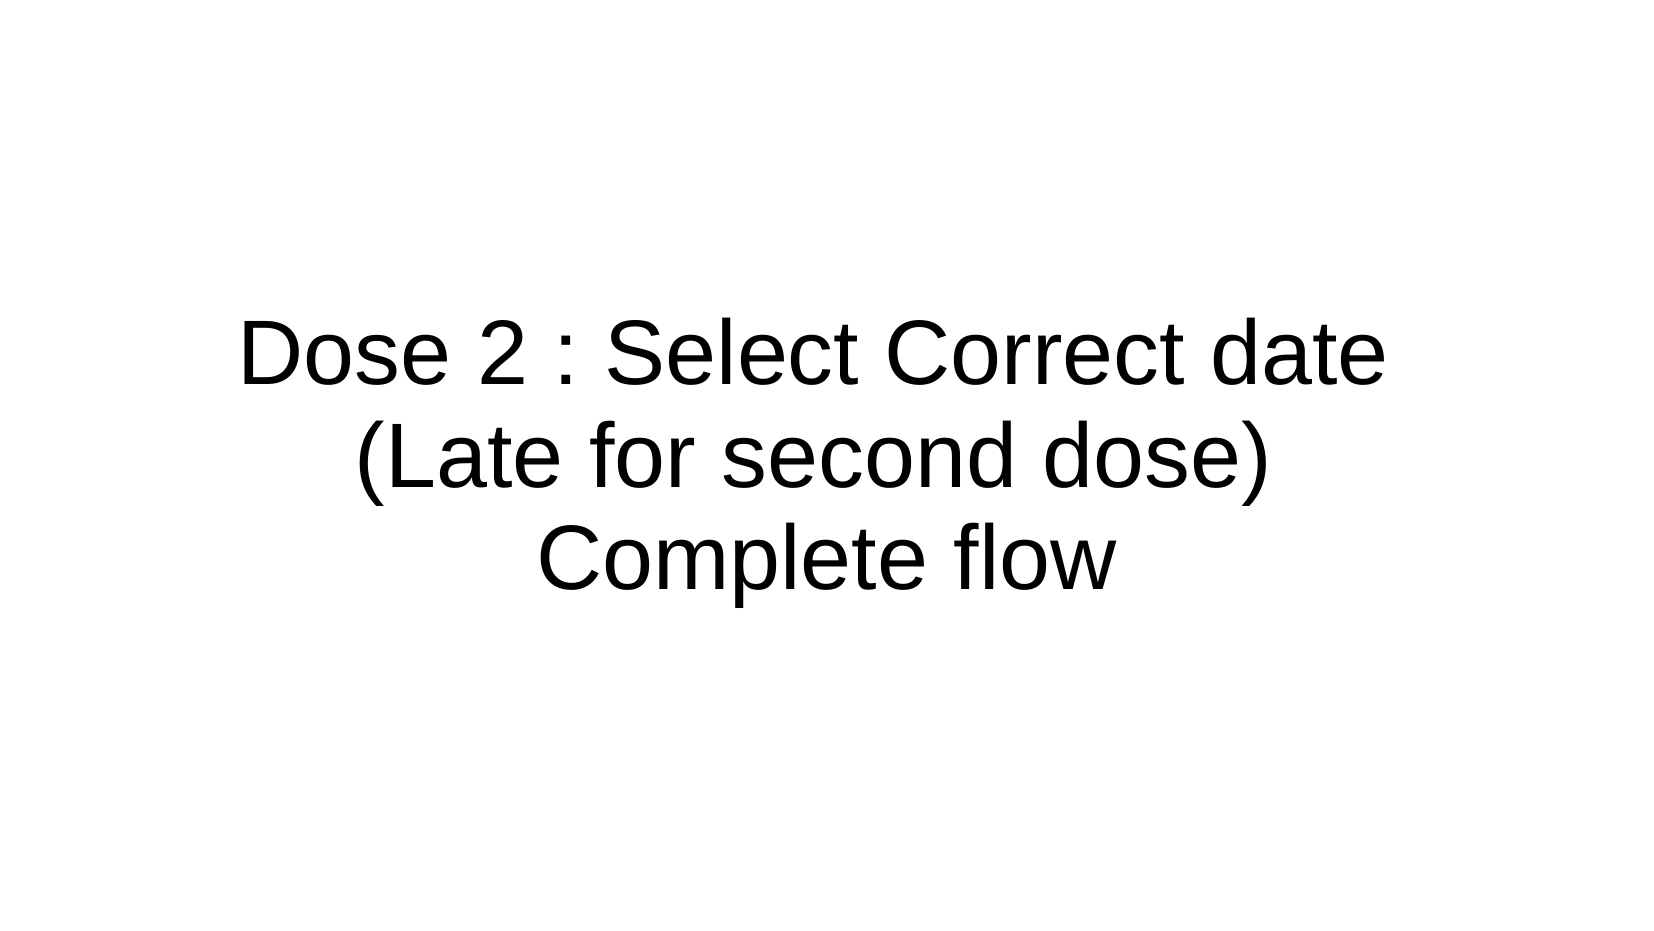

# Dose 2 : Select Correct date (Late for second dose) Complete flow